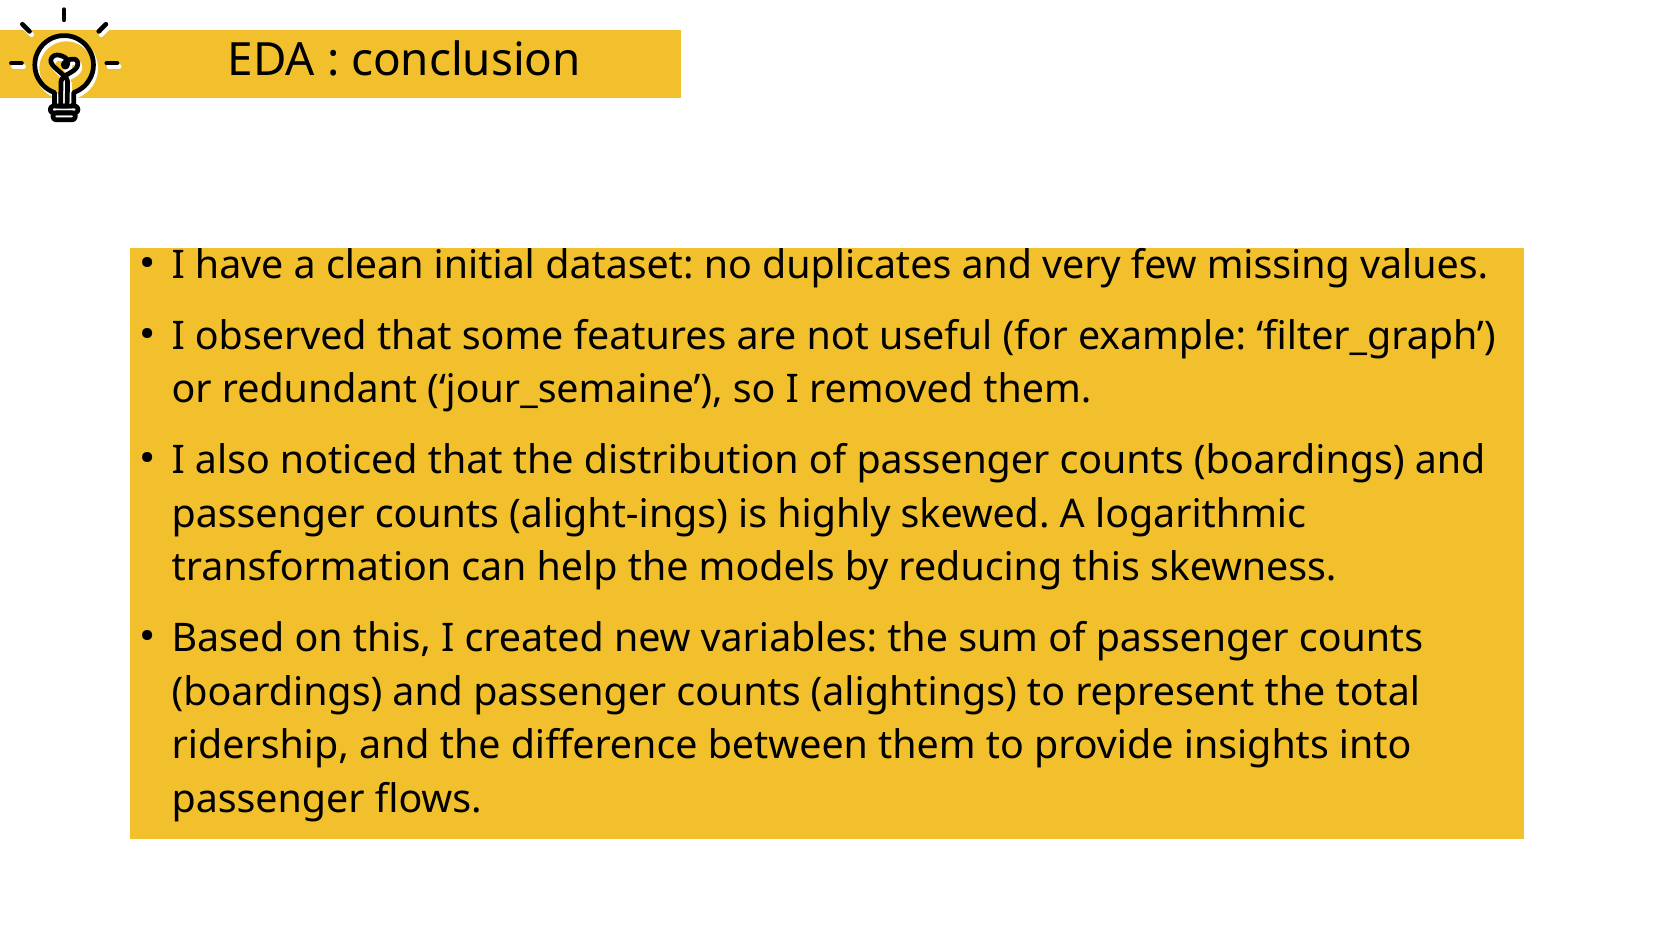

# EDA : conclusion
I have a clean initial dataset: no duplicates and very few missing values.
I observed that some features are not useful (for example: ‘filter_graph’) or redundant (‘jour_semaine’), so I removed them.
I also noticed that the distribution of passenger counts (boardings) and passenger counts (alight-ings) is highly skewed. A logarithmic transformation can help the models by reducing this skewness.
Based on this, I created new variables: the sum of passenger counts (boardings) and passenger counts (alightings) to represent the total ridership, and the difference between them to provide insights into passenger flows.